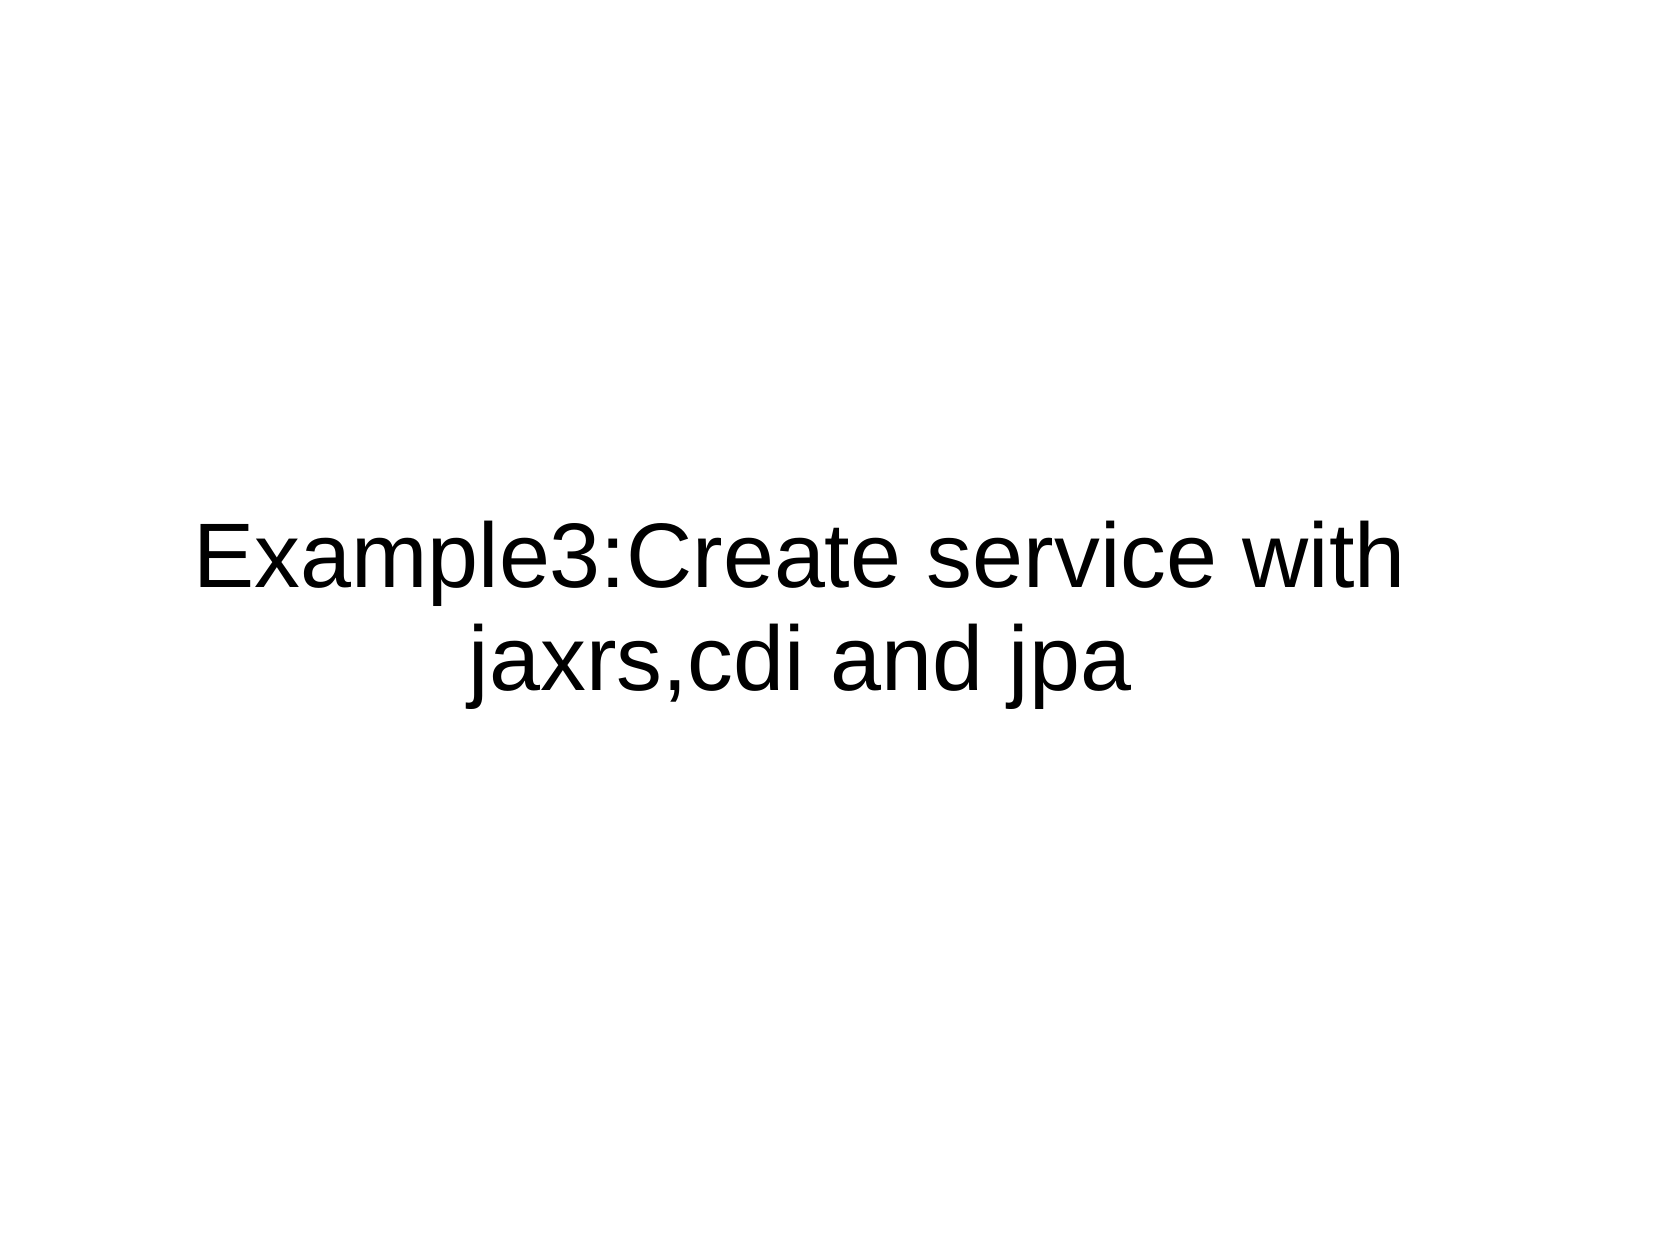

# Example3:Create service with jaxrs,cdi and jpa